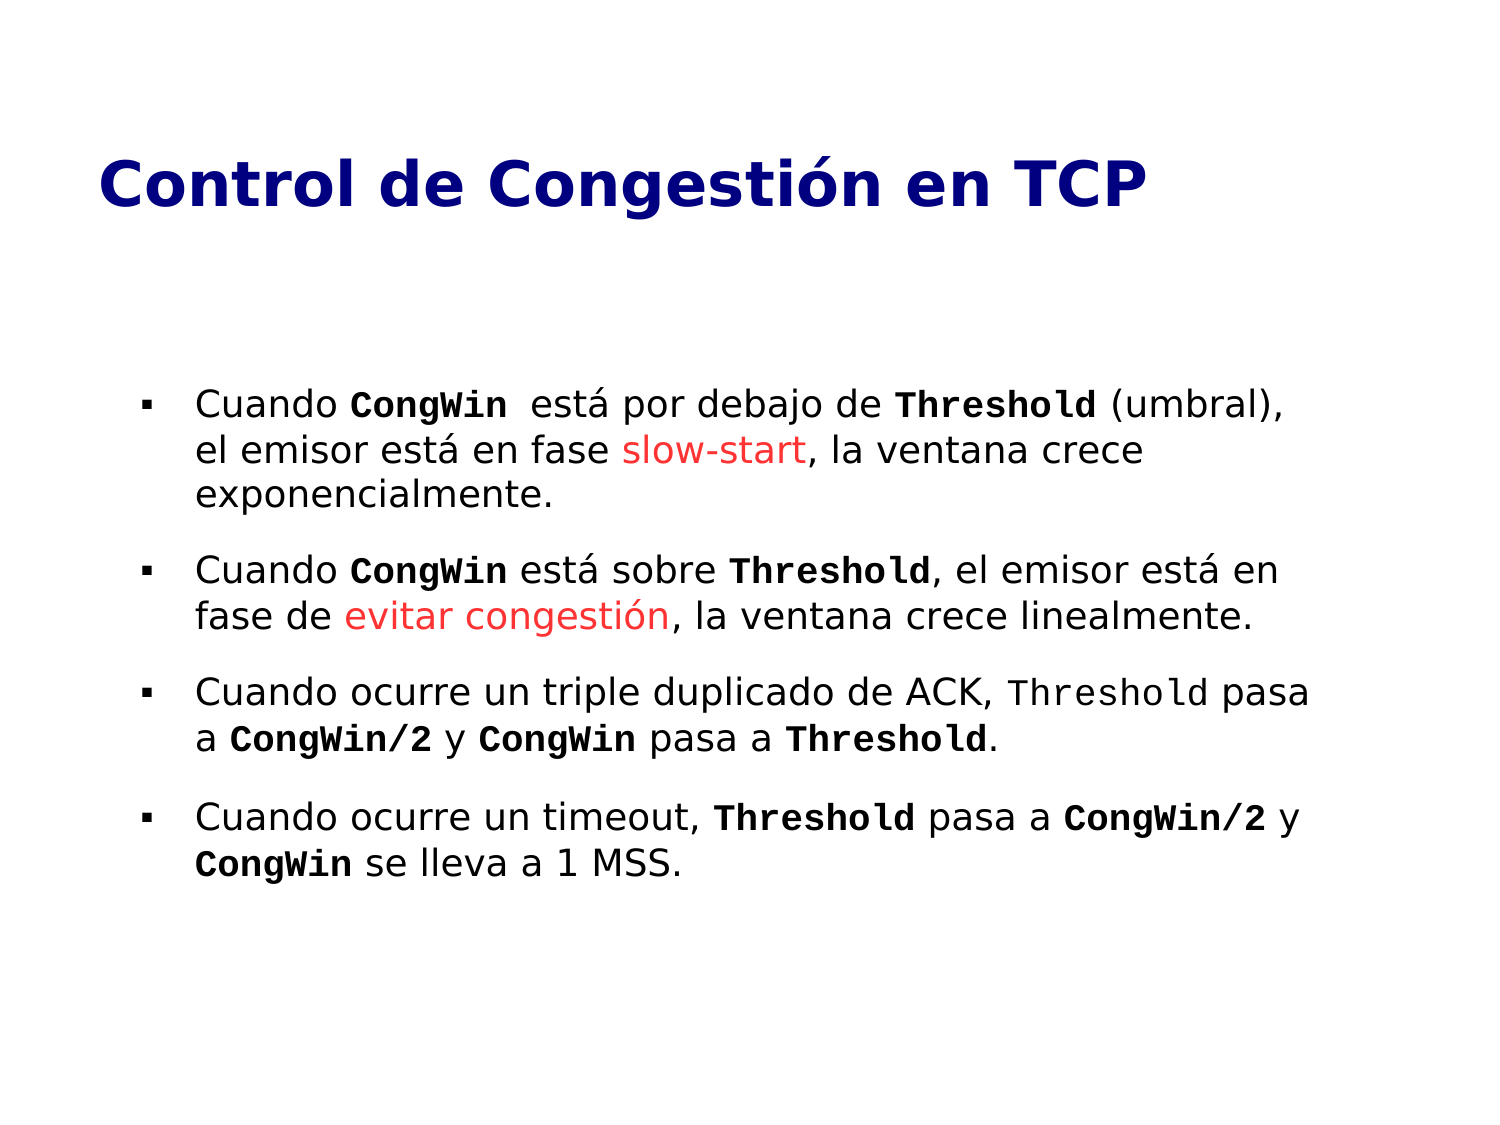

# Control de Congestión en TCP
Cuando CongWin está por debajo de Threshold (umbral), el emisor está en fase slow-start, la ventana crece exponencialmente.
Cuando CongWin está sobre Threshold, el emisor está en fase de evitar congestión, la ventana crece linealmente.
Cuando ocurre un triple duplicado de ACK, Threshold pasa a CongWin/2 y CongWin pasa a Threshold.
Cuando ocurre un timeout, Threshold pasa a CongWin/2 y CongWin se lleva a 1 MSS.